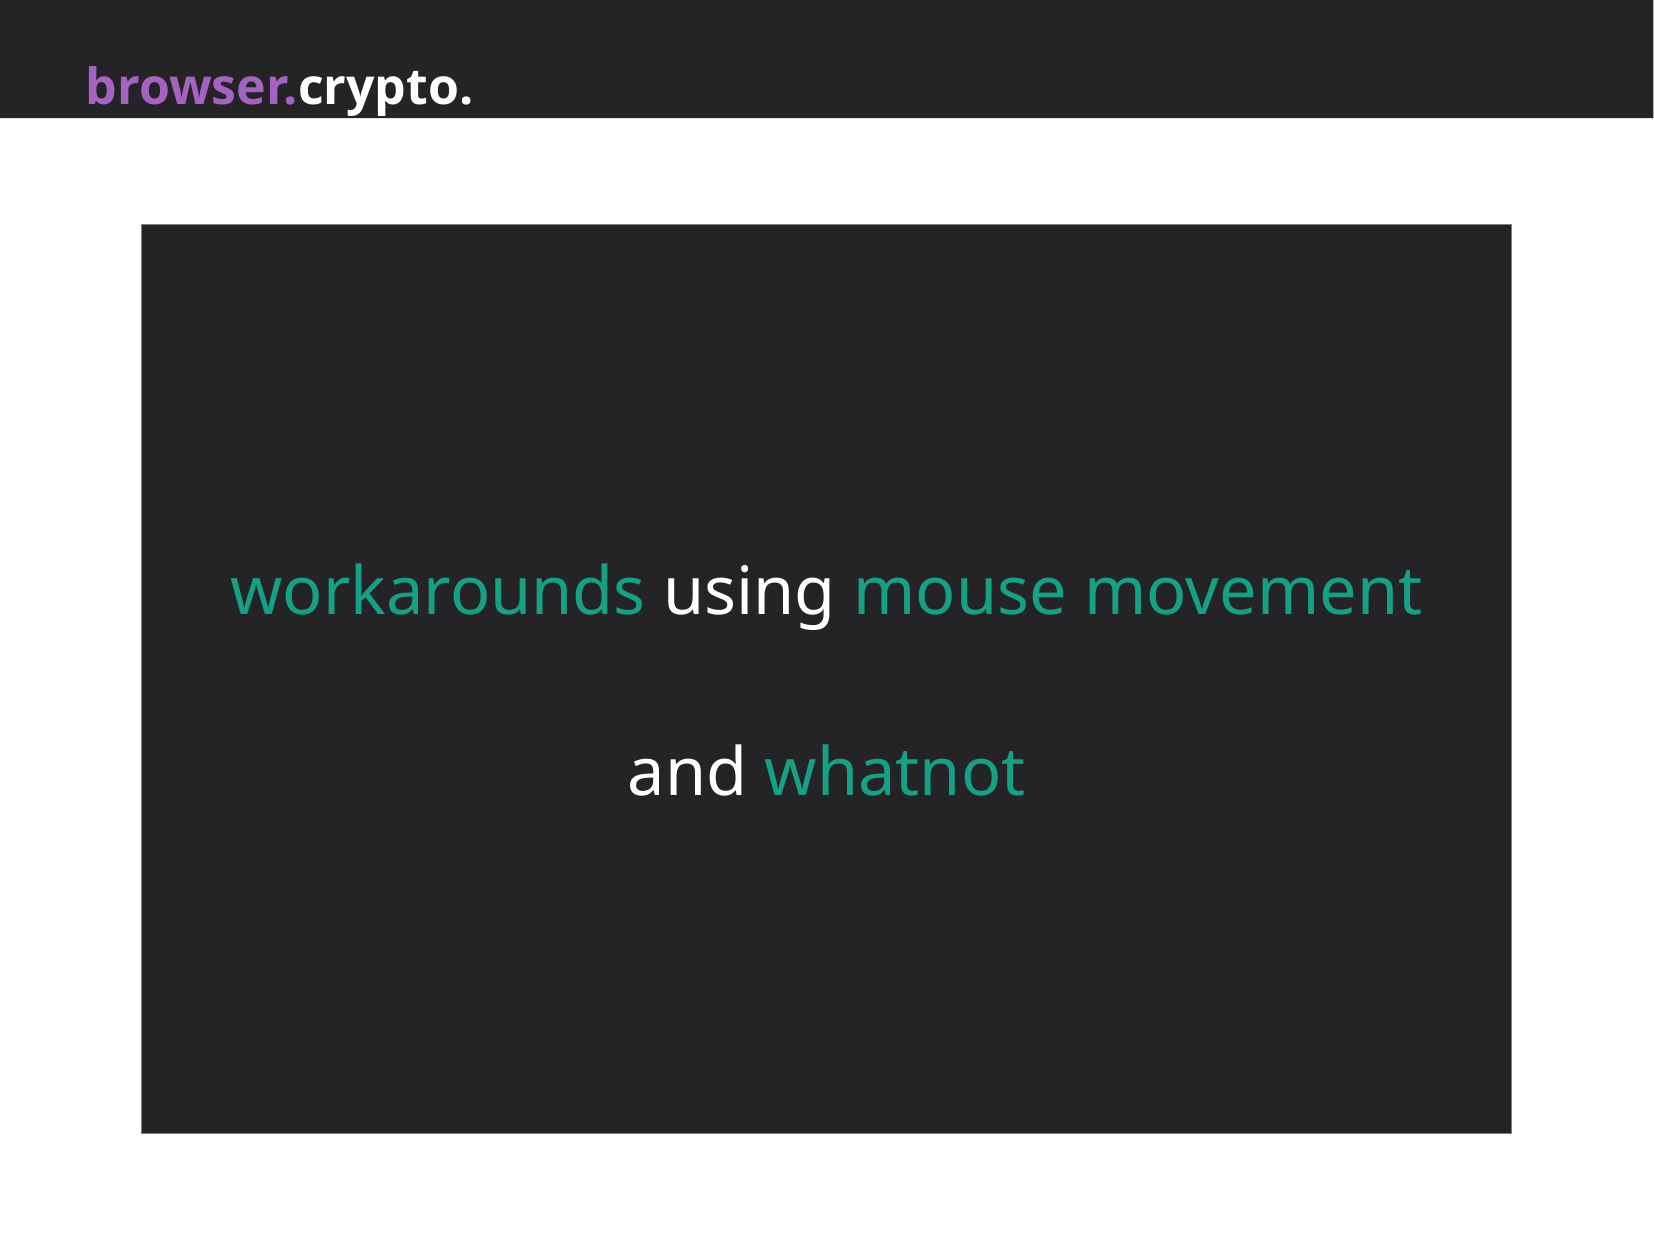

browser.crypto.
workarounds using mouse movement
and whatnot